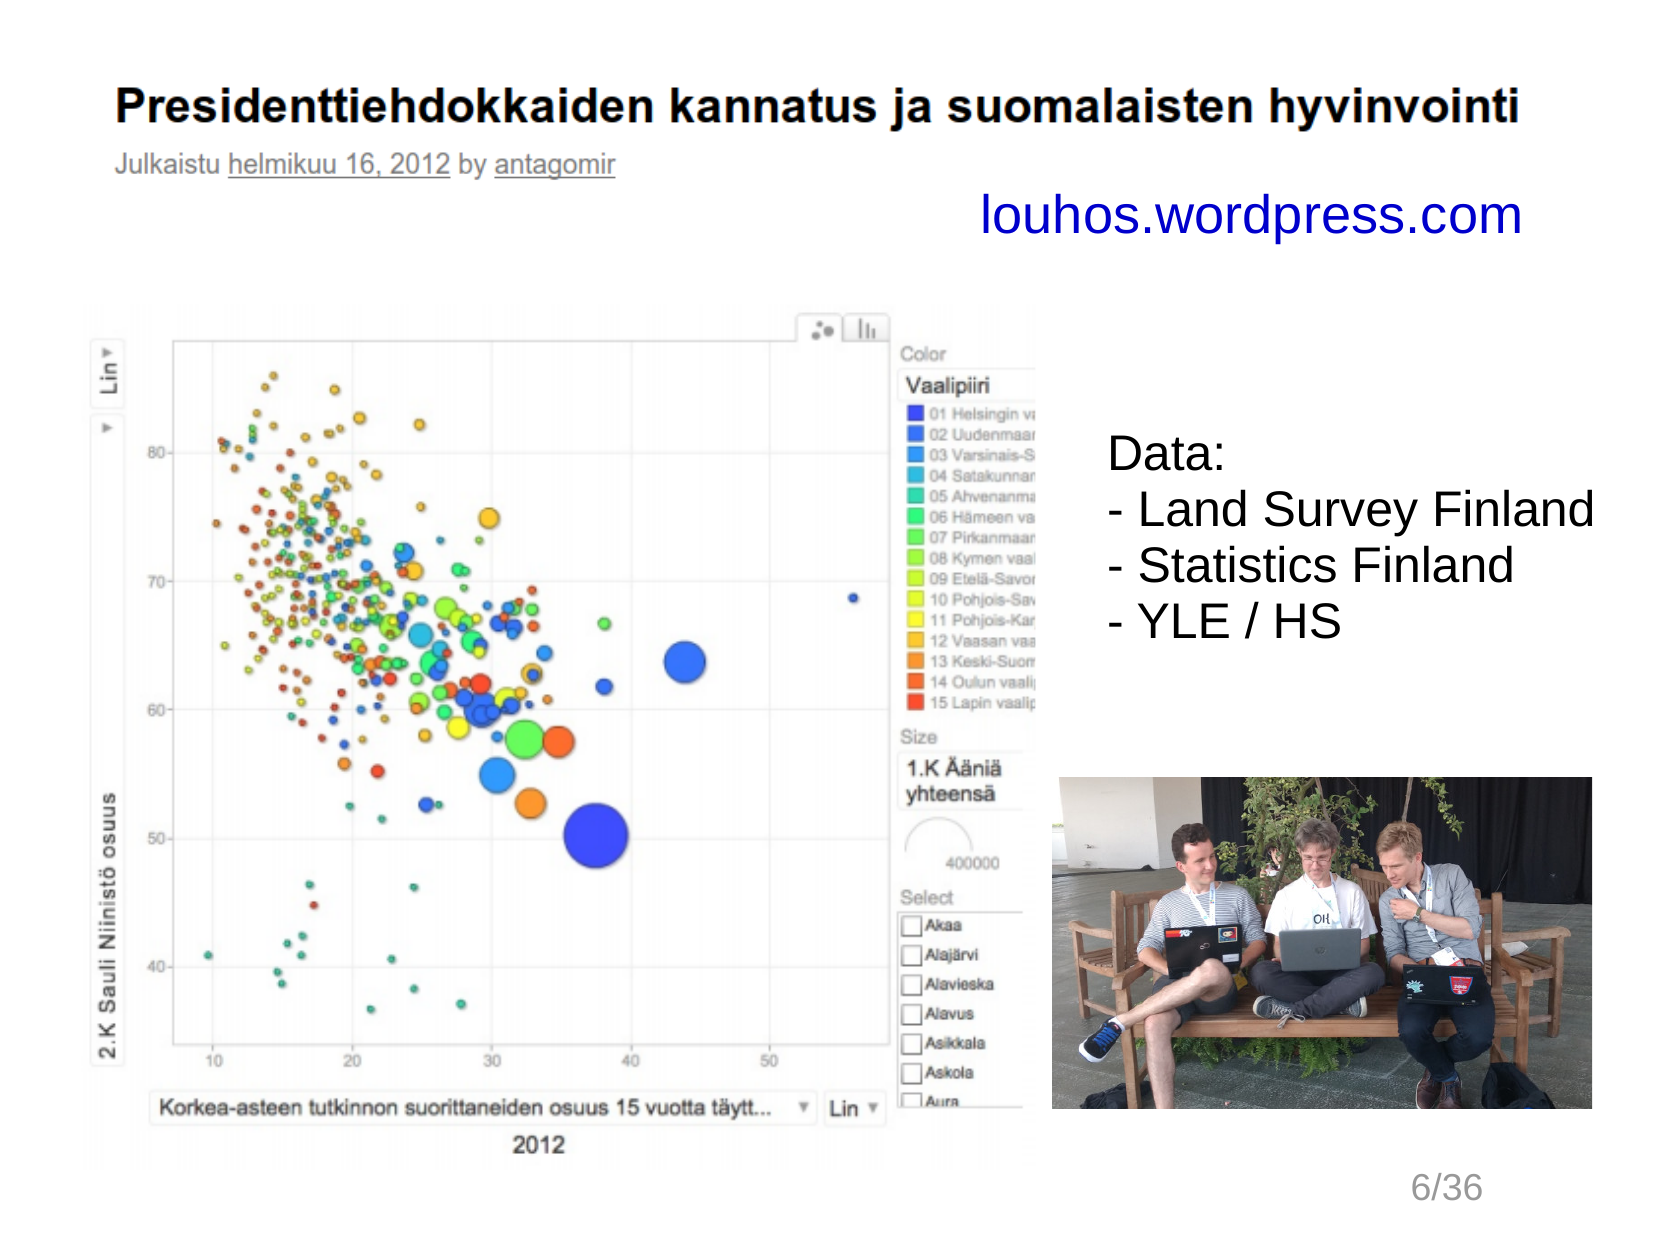

louhos.wordpress.com
Data:
- Land Survey Finland
- Statistics Finland
- YLE / HS